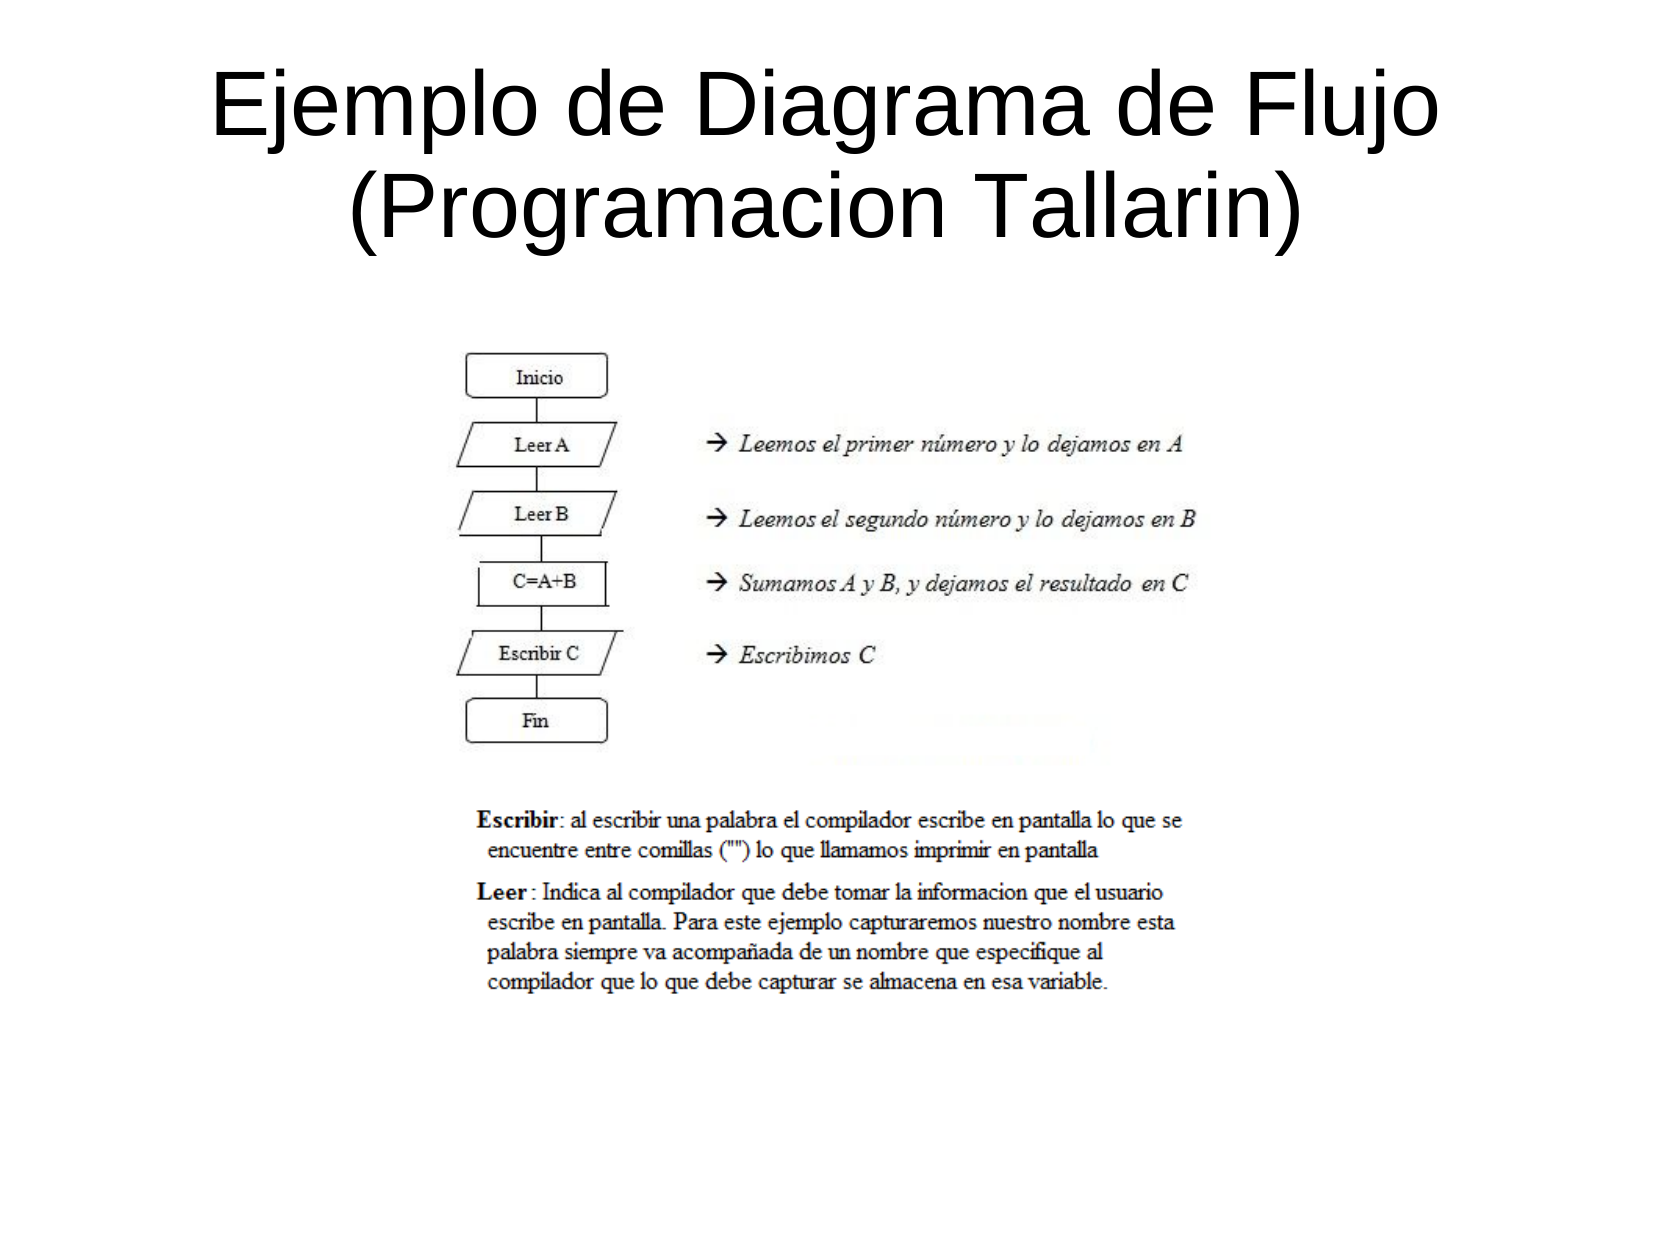

# Ejemplo de Diagrama de Flujo (Programacion Tallarin)